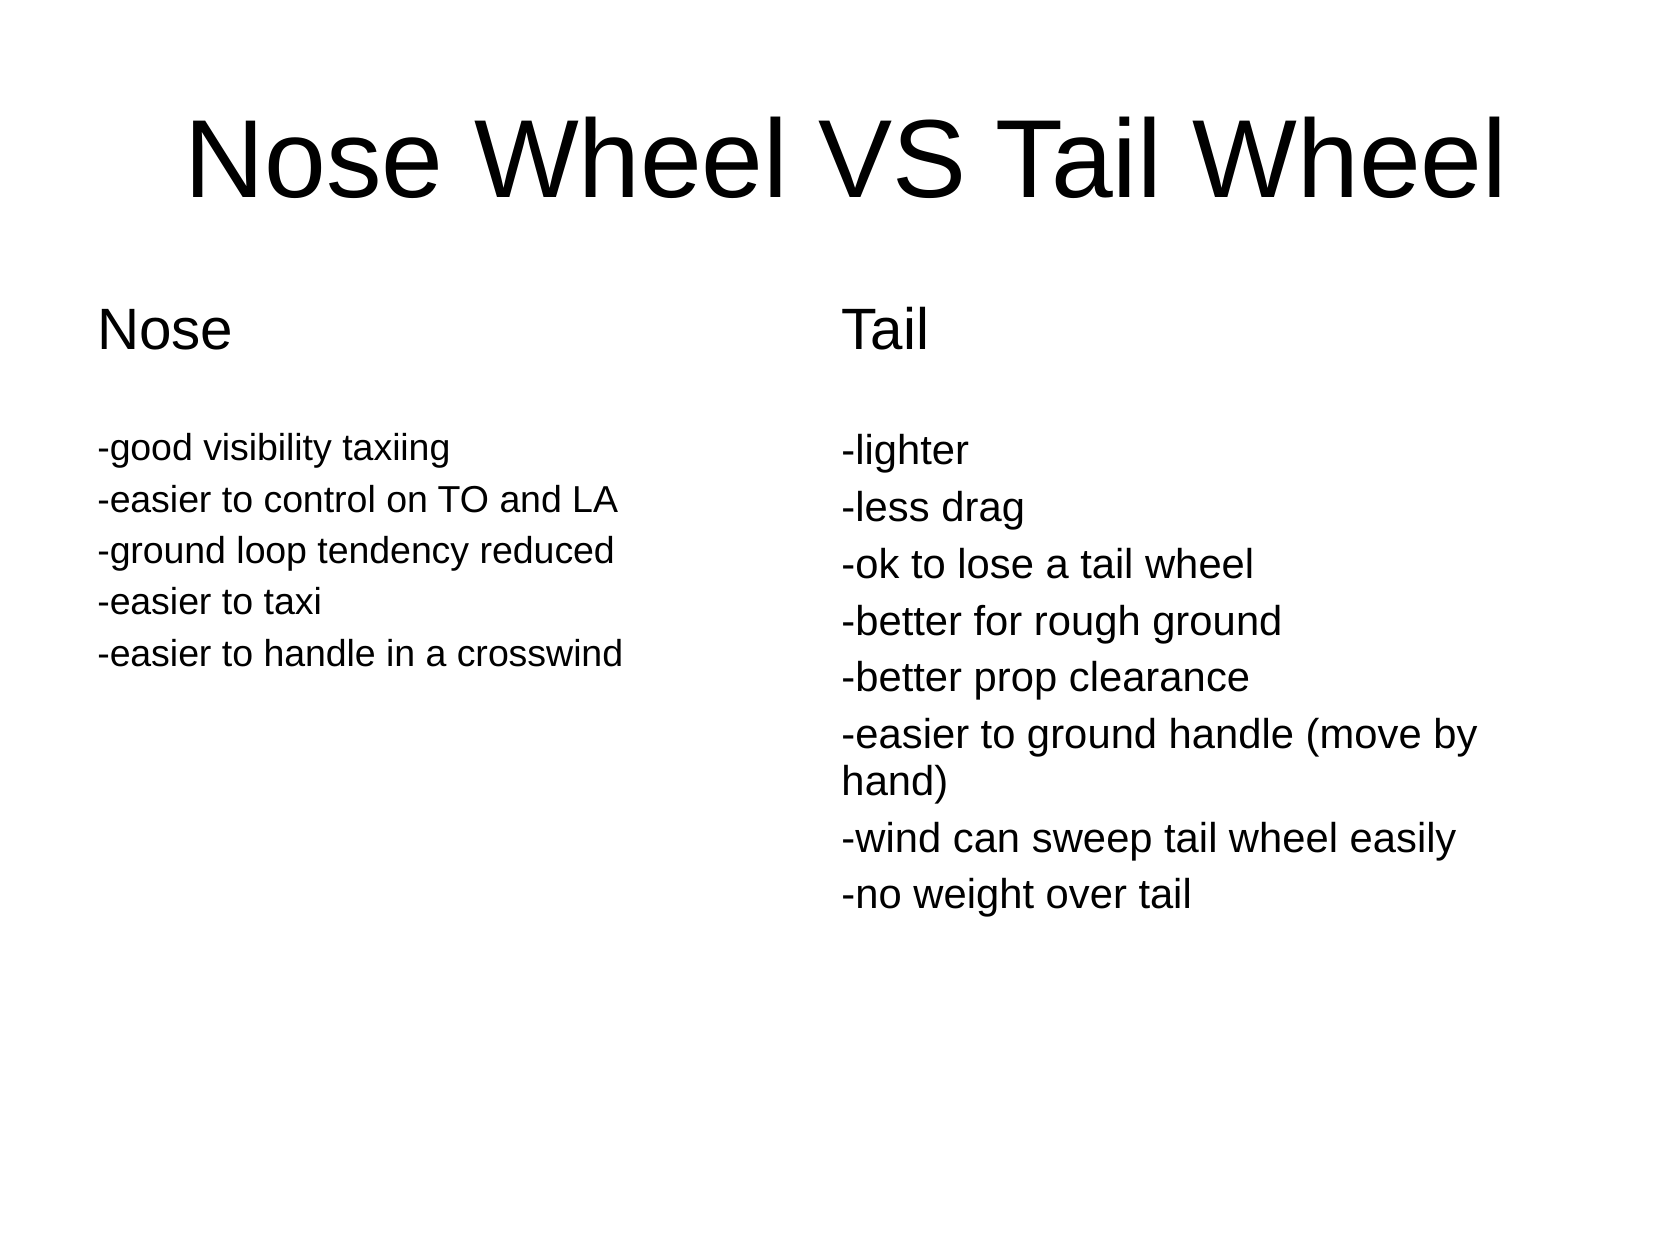

# Nose Wheel VS Tail Wheel
| Nose | Tail |
| --- | --- |
| -good visibility taxiing -easier to control on TO and LA -ground loop tendency reduced -easier to taxi -easier to handle in a crosswind | -lighter -less drag -ok to lose a tail wheel -better for rough ground -better prop clearance -easier to ground handle (move by hand) -wind can sweep tail wheel easily -no weight over tail |